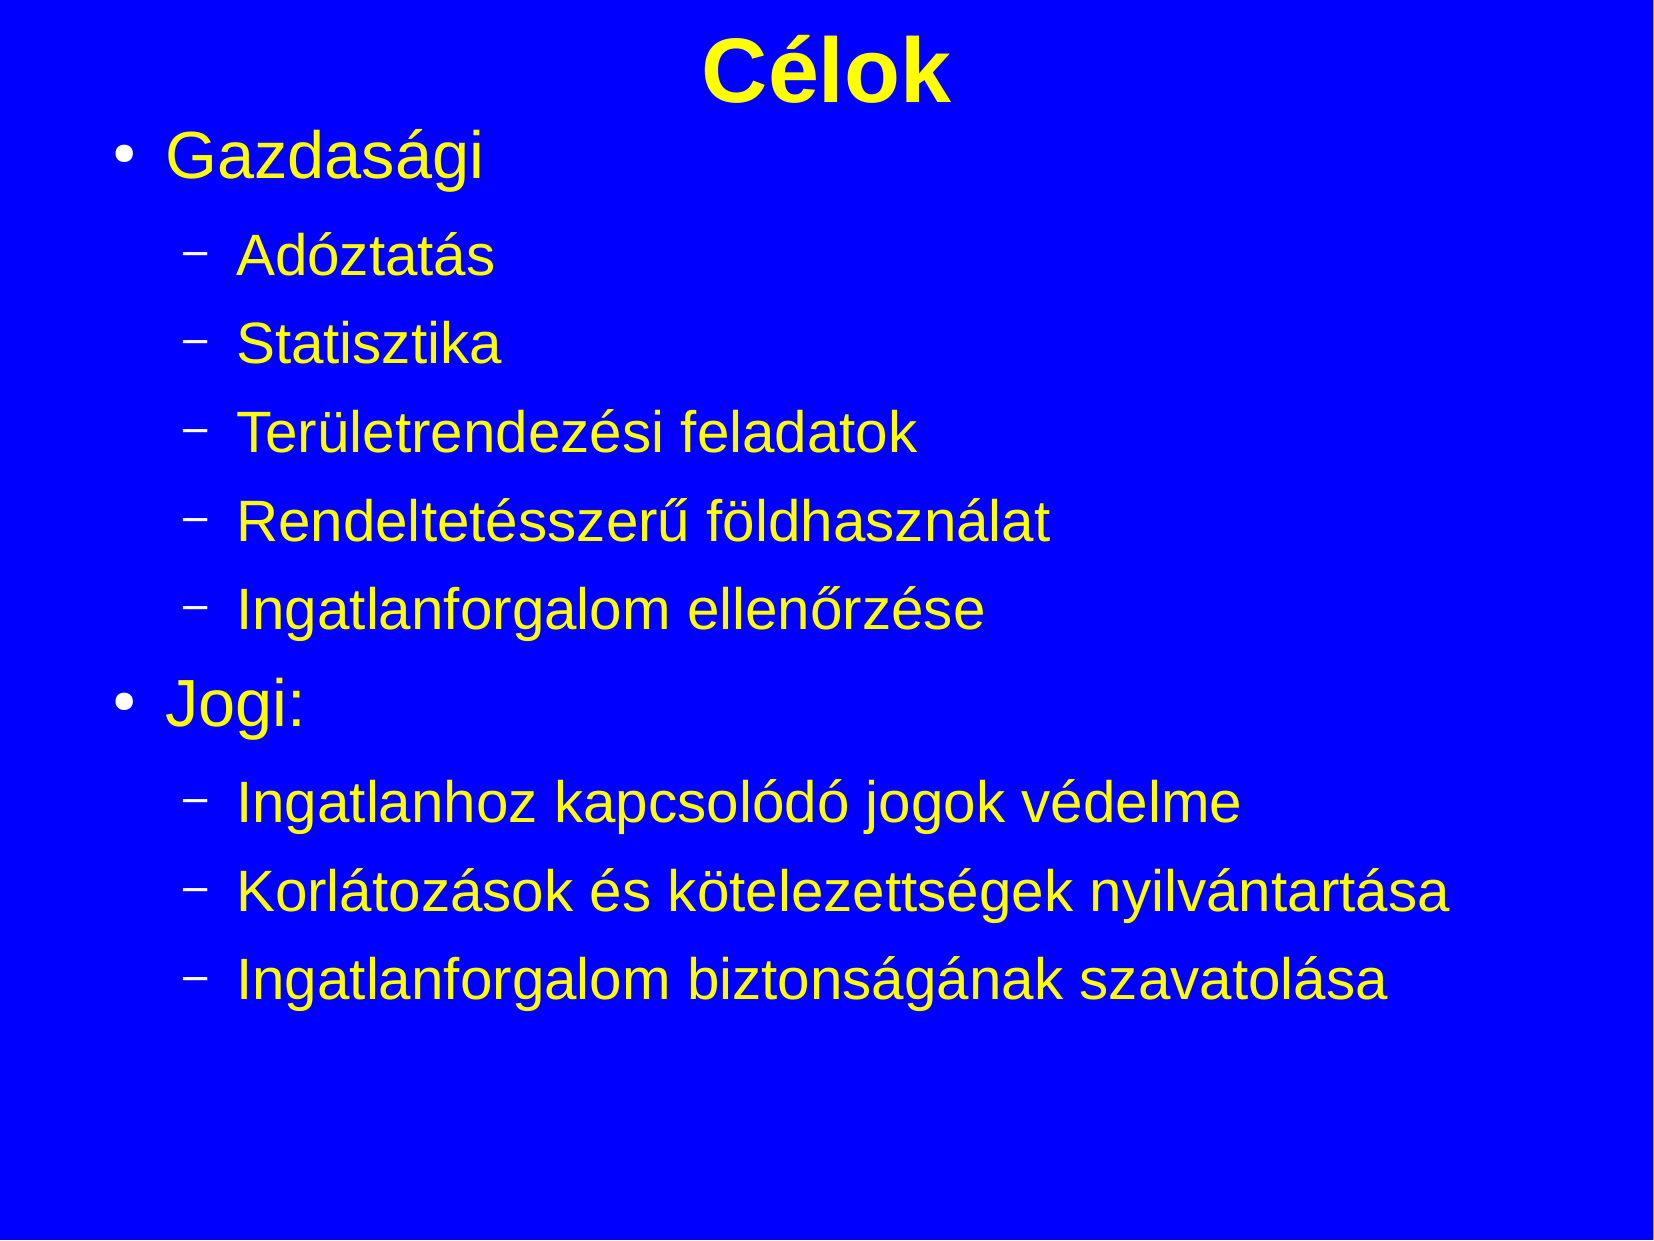

# Célok
Gazdasági
Adóztatás
Statisztika
Területrendezési feladatok
Rendeltetésszerű földhasználat
Ingatlanforgalom ellenőrzése
Jogi:
Ingatlanhoz kapcsolódó jogok védelme
Korlátozások és kötelezettségek nyilvántartása
Ingatlanforgalom biztonságának szavatolása